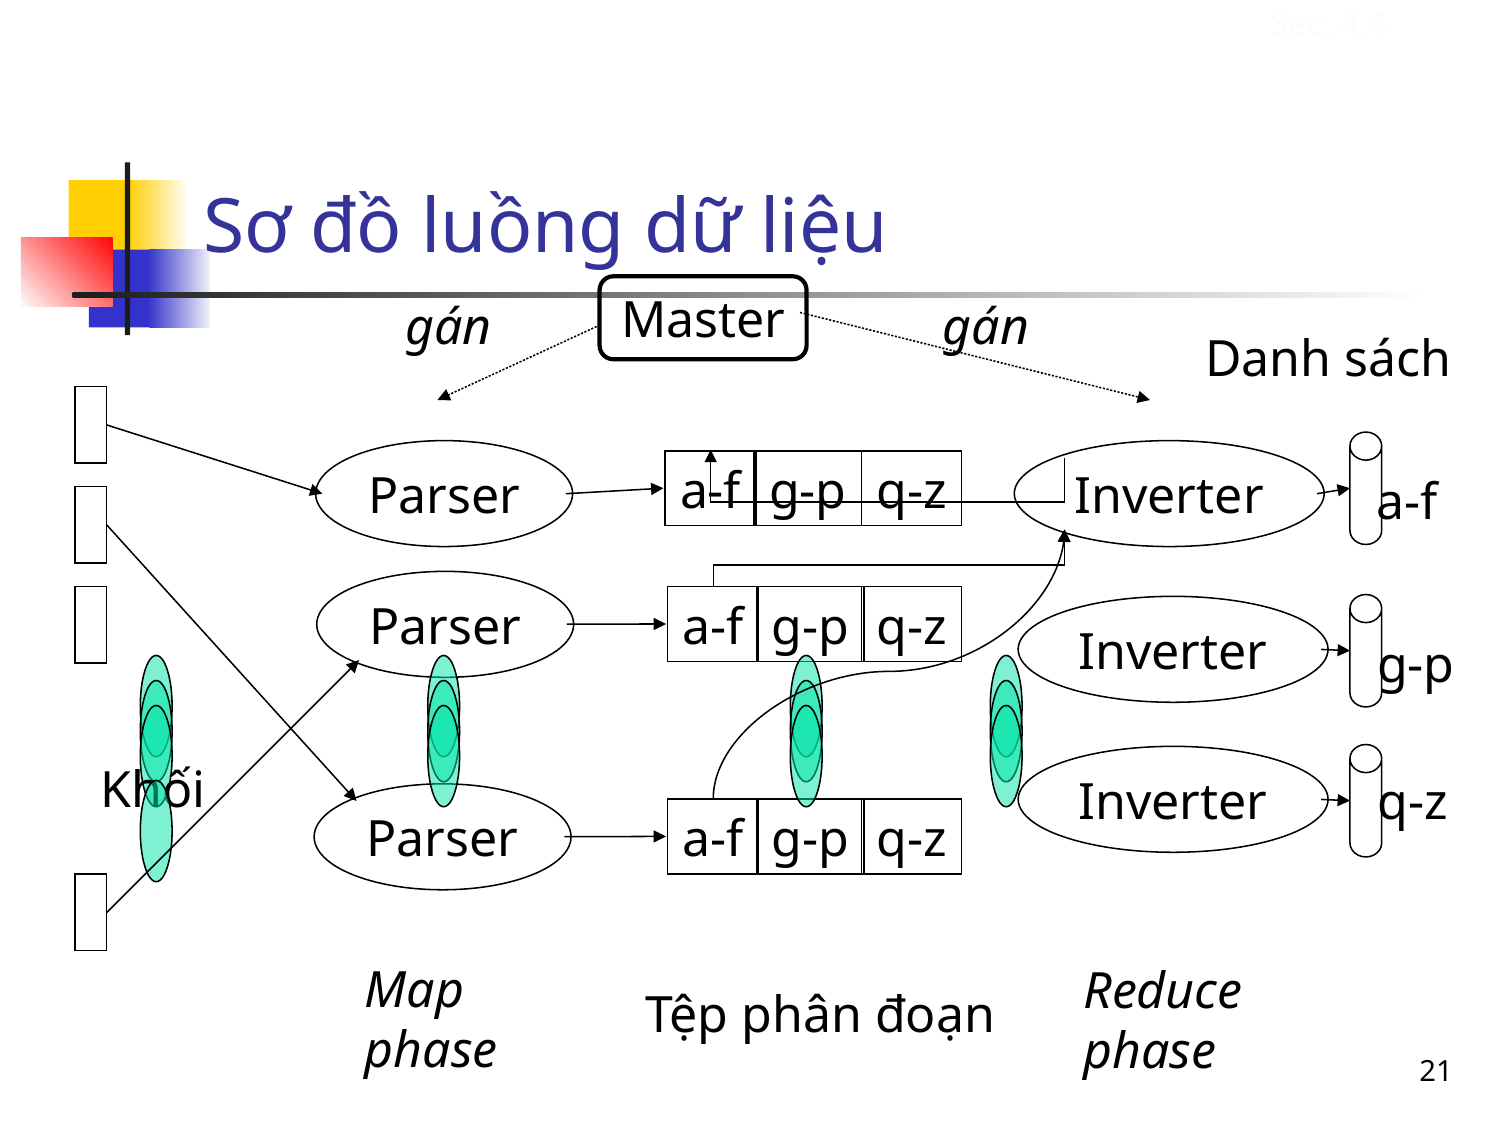

Sec. 4.4
# Sơ đồ luồng dữ liệu
Master
gán
gán
Danh sách
Parser
Inverter
a-f
g-p
q-z
a-f
Parser
a-f
g-p
q-z
Inverter
g-p
Inverter
Khối
q-z
Parser
a-f
g-p
q-z
Map
phase
Reduce
phase
Tệp phân đoạn